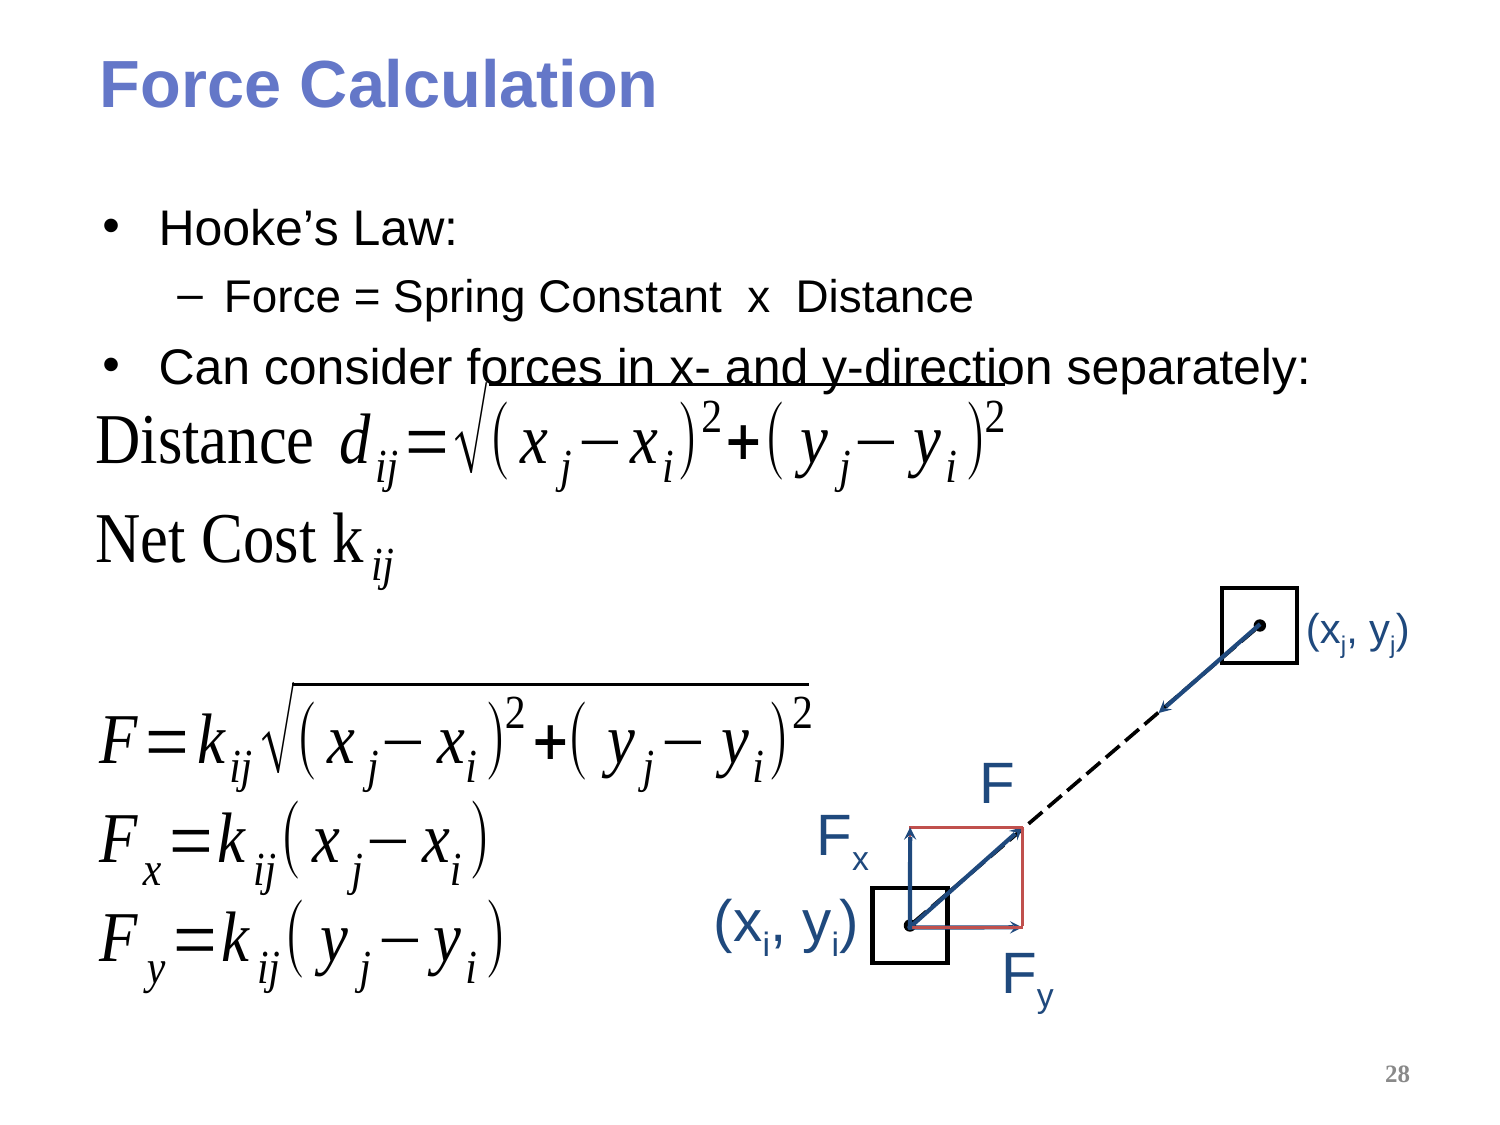

Force Calculation
Hooke’s Law:
Force = Spring Constant x Distance
Can consider forces in x- and y-direction separately:
(xj, yj)
F
Fx
(xi, yi)
Fy